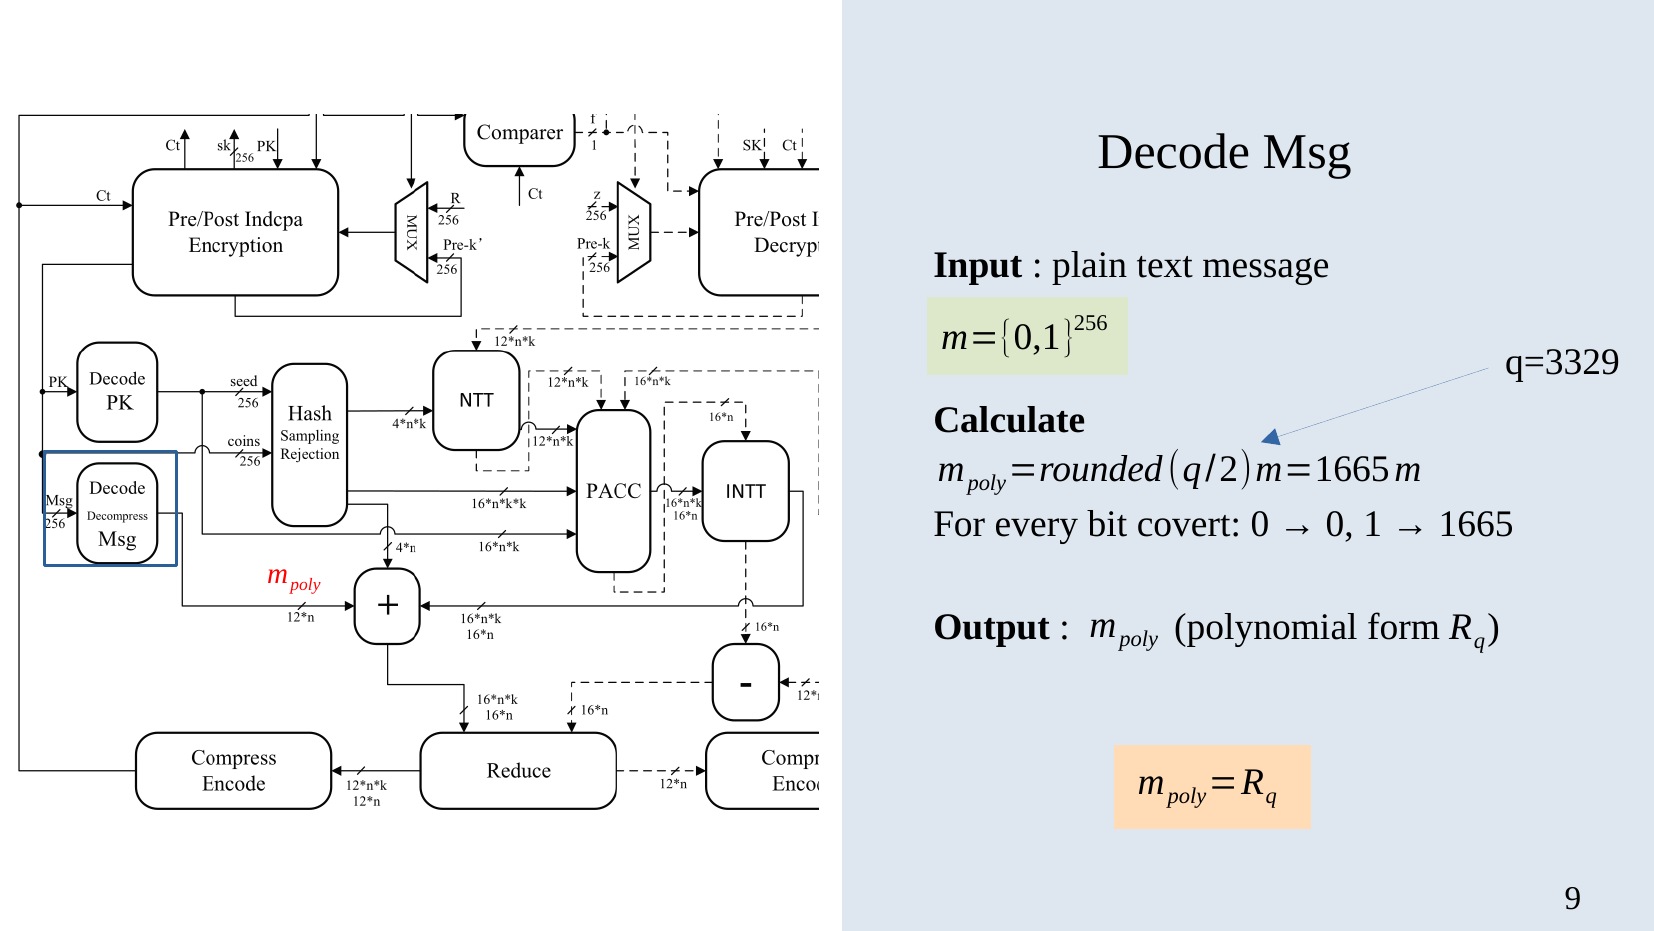

Decode Msg
Input : plain text message
Calculate
For every bit covert: 0 → 0, 1 → 1665
Output : (polynomial form )
q=3329
9